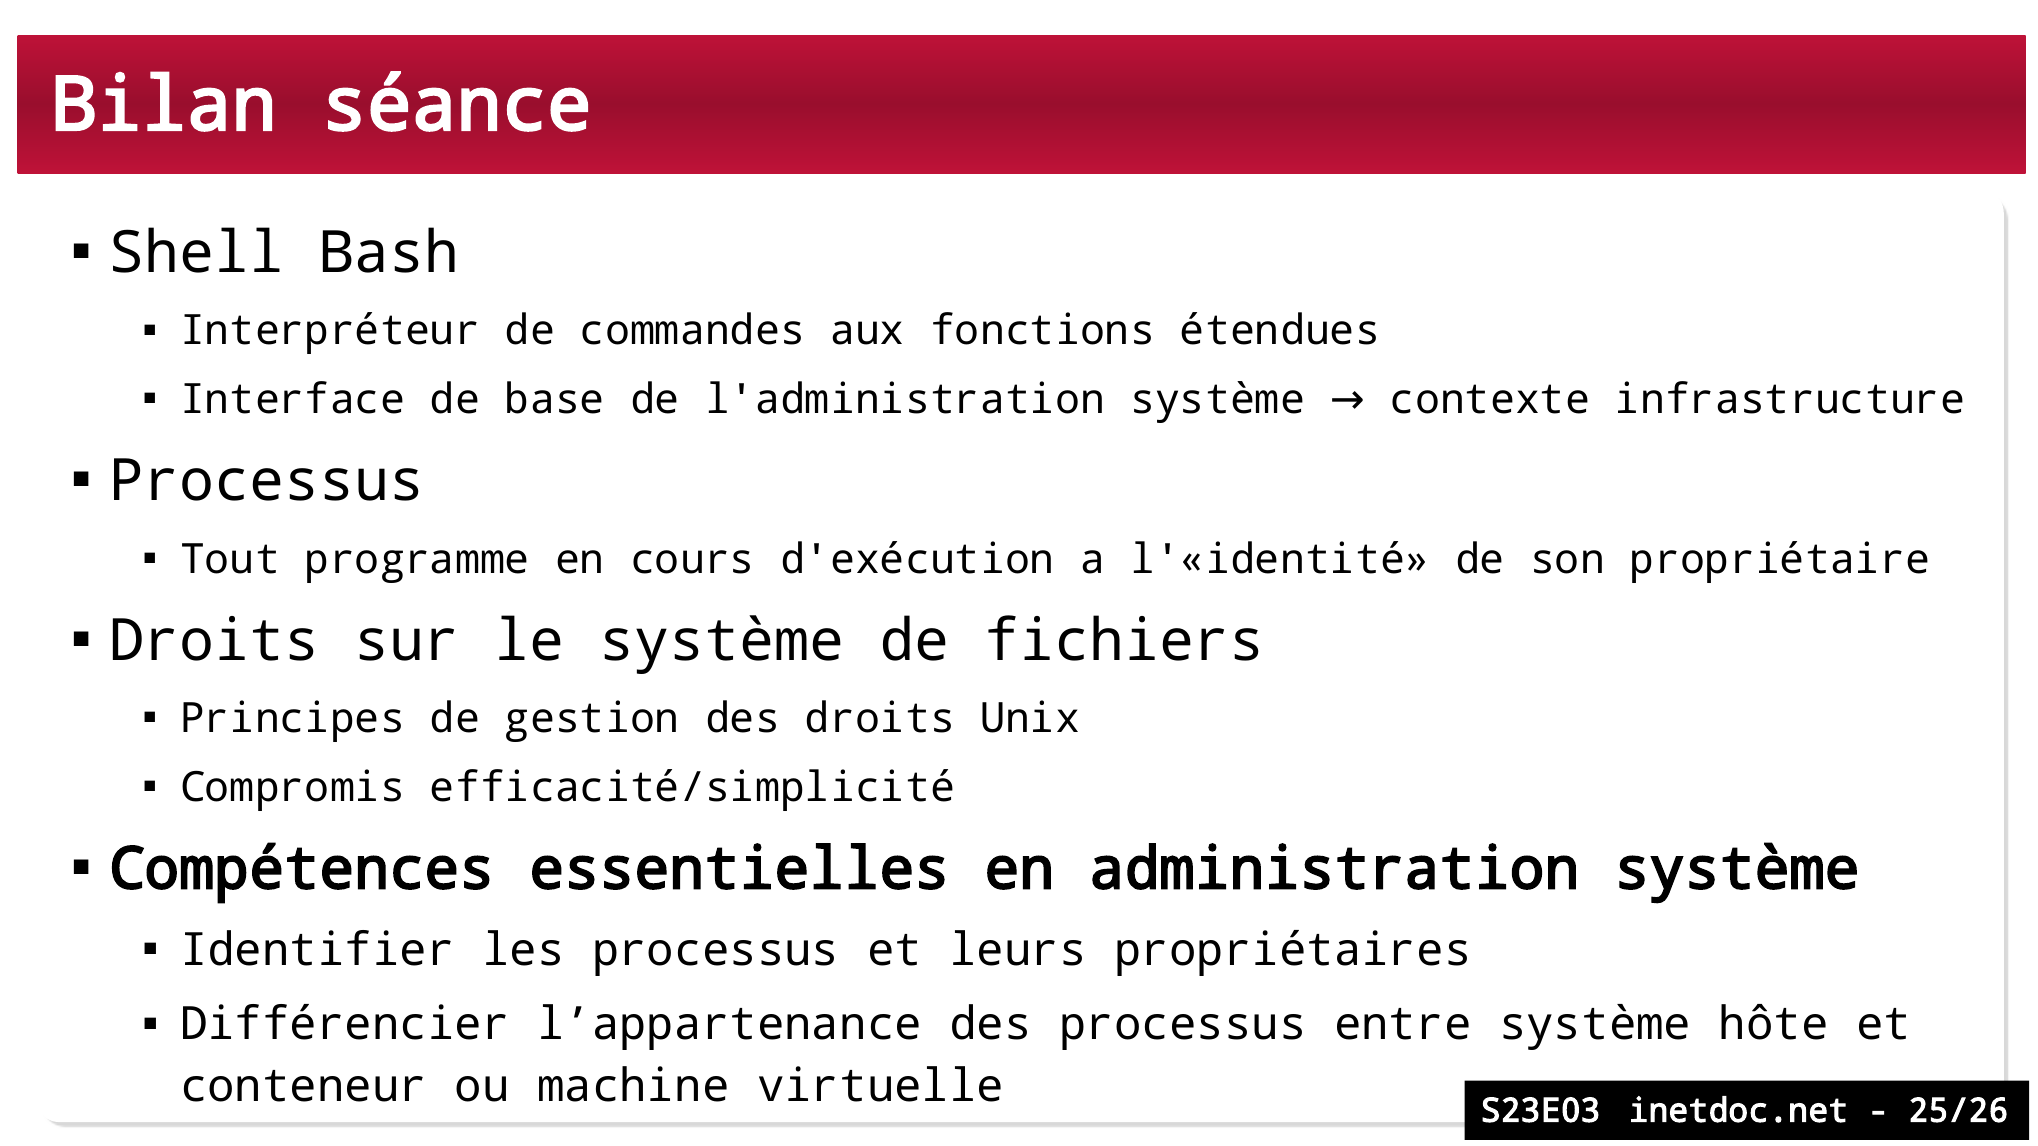

Bilan séance
Shell Bash
Interpréteur de commandes aux fonctions étendues
Interface de base de l'administration système → contexte infrastructure
Processus
Tout programme en cours d'exécution a l'«identité» de son propriétaire
Droits sur le système de fichiers
Principes de gestion des droits Unix
Compromis efficacité/simplicité
Compétences essentielles en administration système
Identifier les processus et leurs propriétaires
Différencier l’appartenance des processus entre système hôte et conteneur ou machine virtuelle
S23E03	inetdoc.net - /26